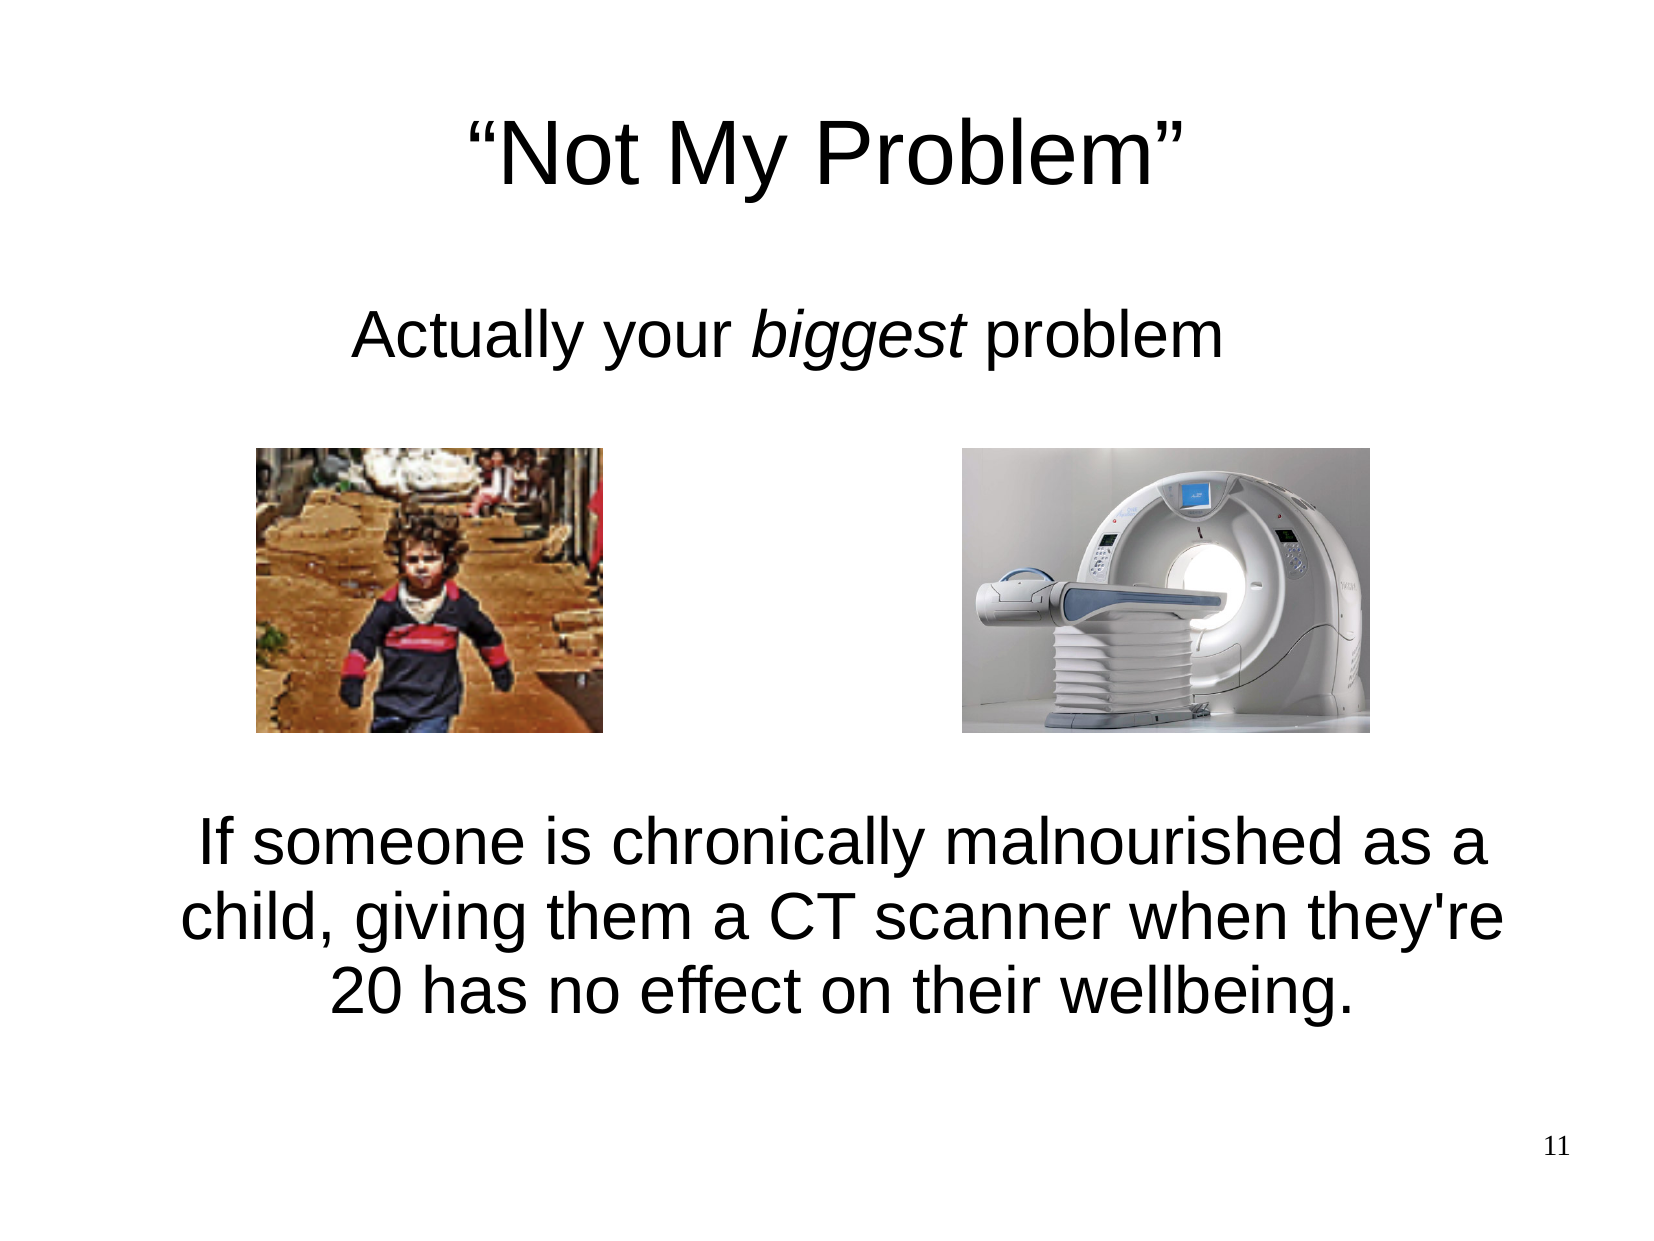

# “Not My Problem”
Actually your biggest problem
If someone is chronically malnourished as a
child, giving them a CT scanner when they're
20 has no effect on their wellbeing.
11